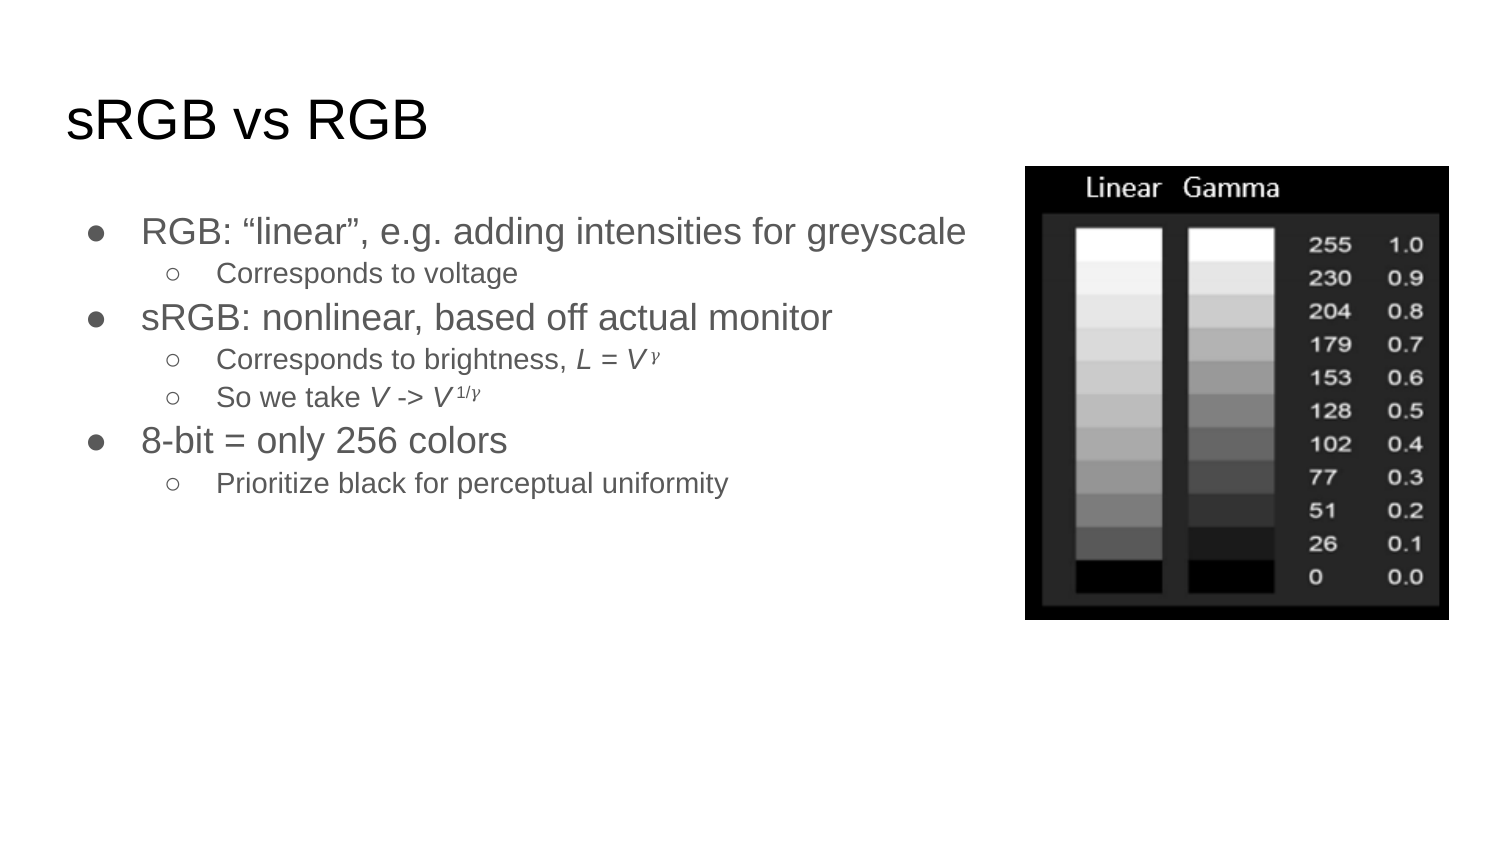

# sRGB vs RGB
RGB: “linear”, e.g. adding intensities for greyscale
Corresponds to voltage
sRGB: nonlinear, based off actual monitor
Corresponds to brightness, L = V 𝛾
So we take V -> V 1/𝛾
8-bit = only 256 colors
Prioritize black for perceptual uniformity